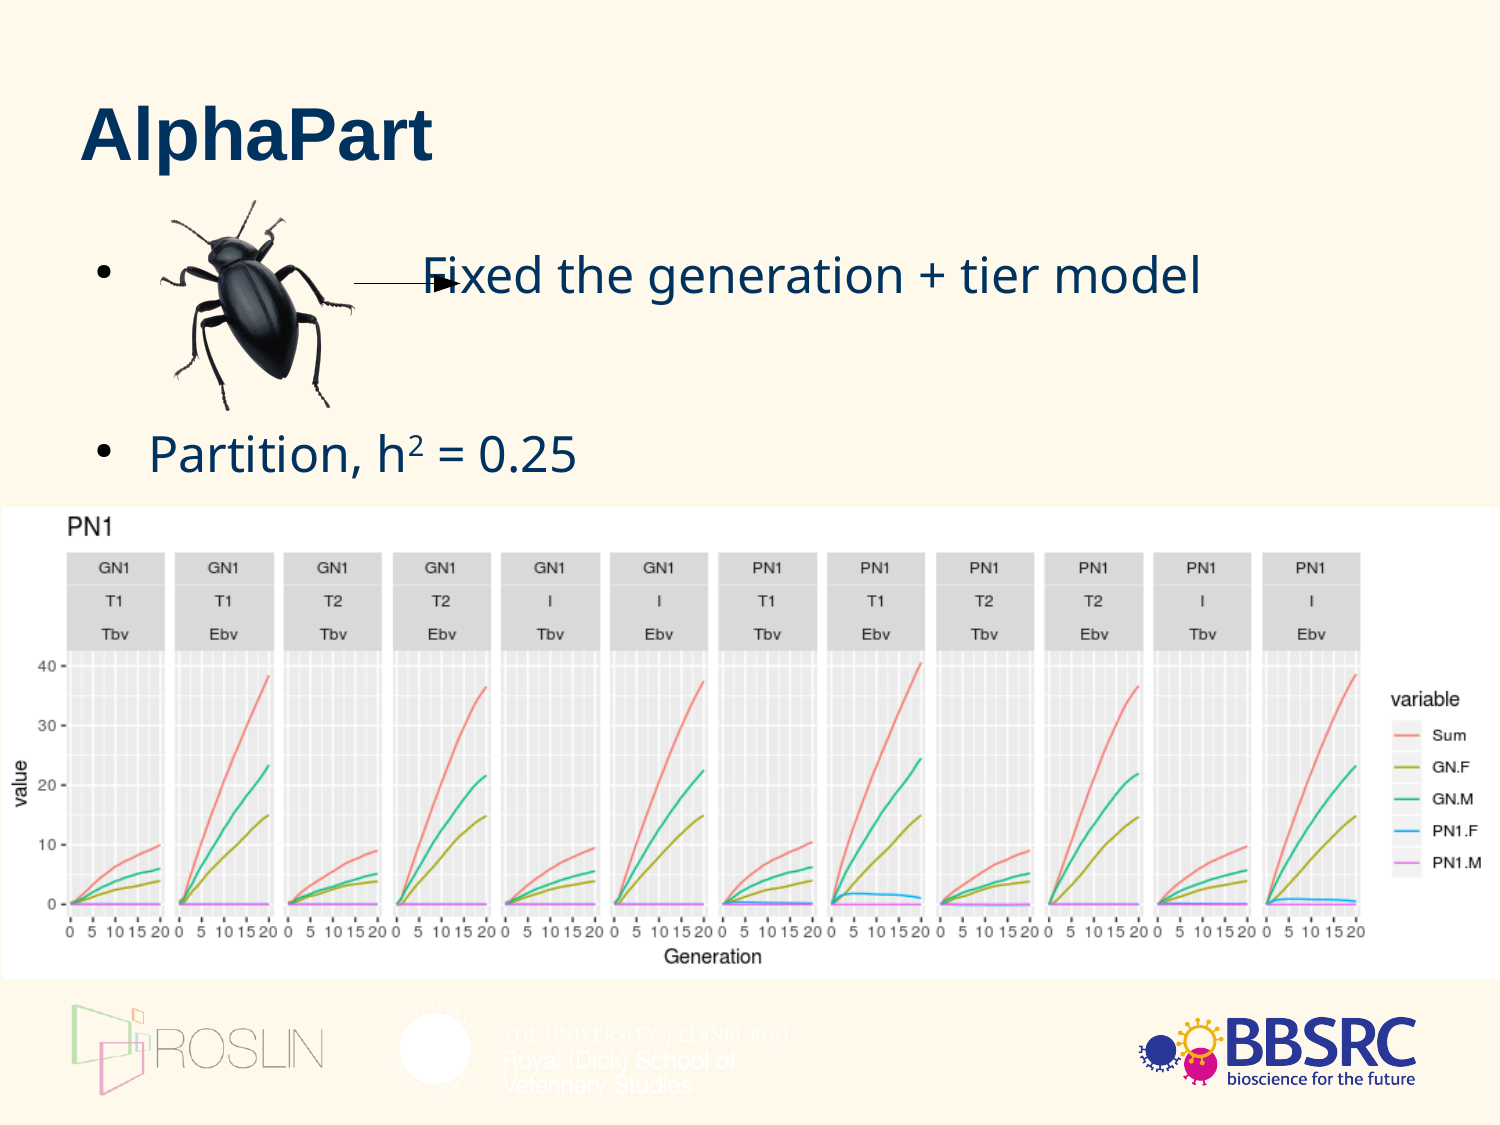

# AlphaPart
 Fixed the generation + tier model
Partition, h2 = 0.25